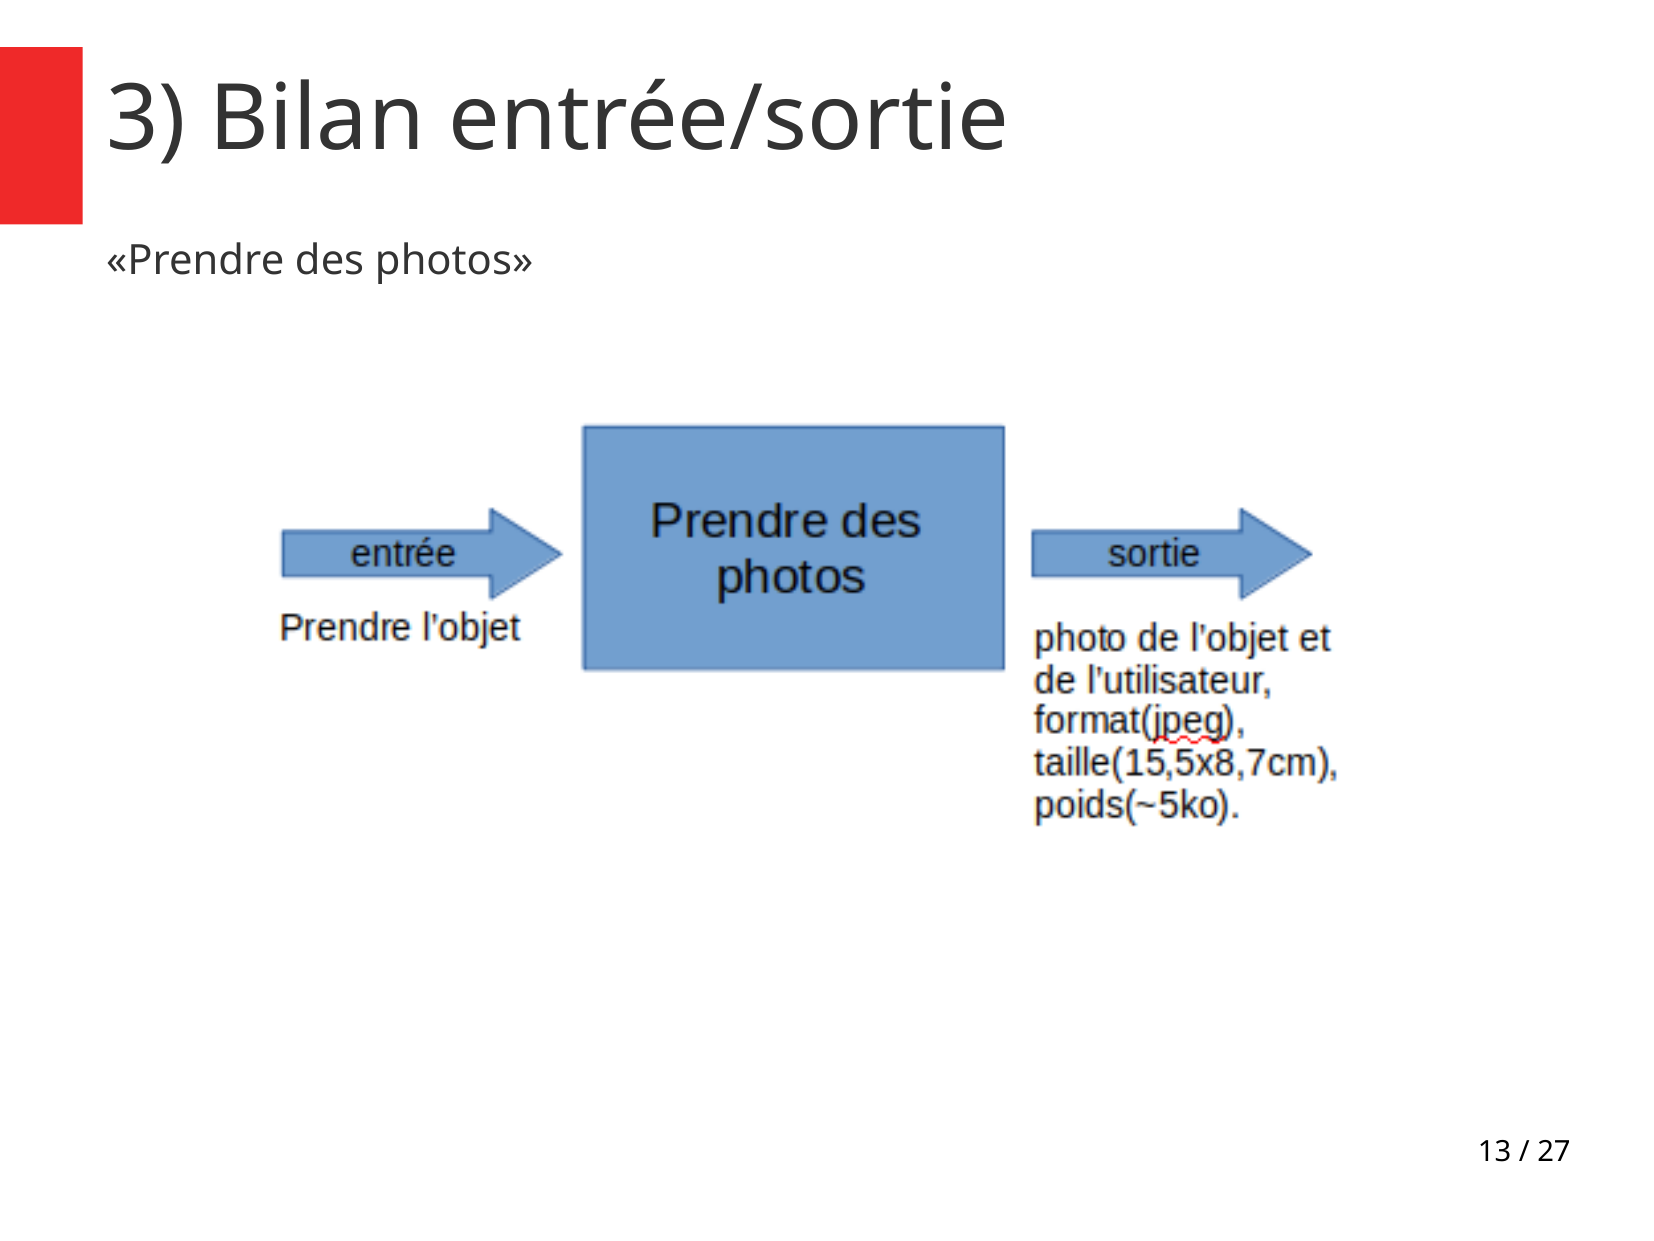

# 3) Bilan entrée/sortie «Prendre des photos»
13